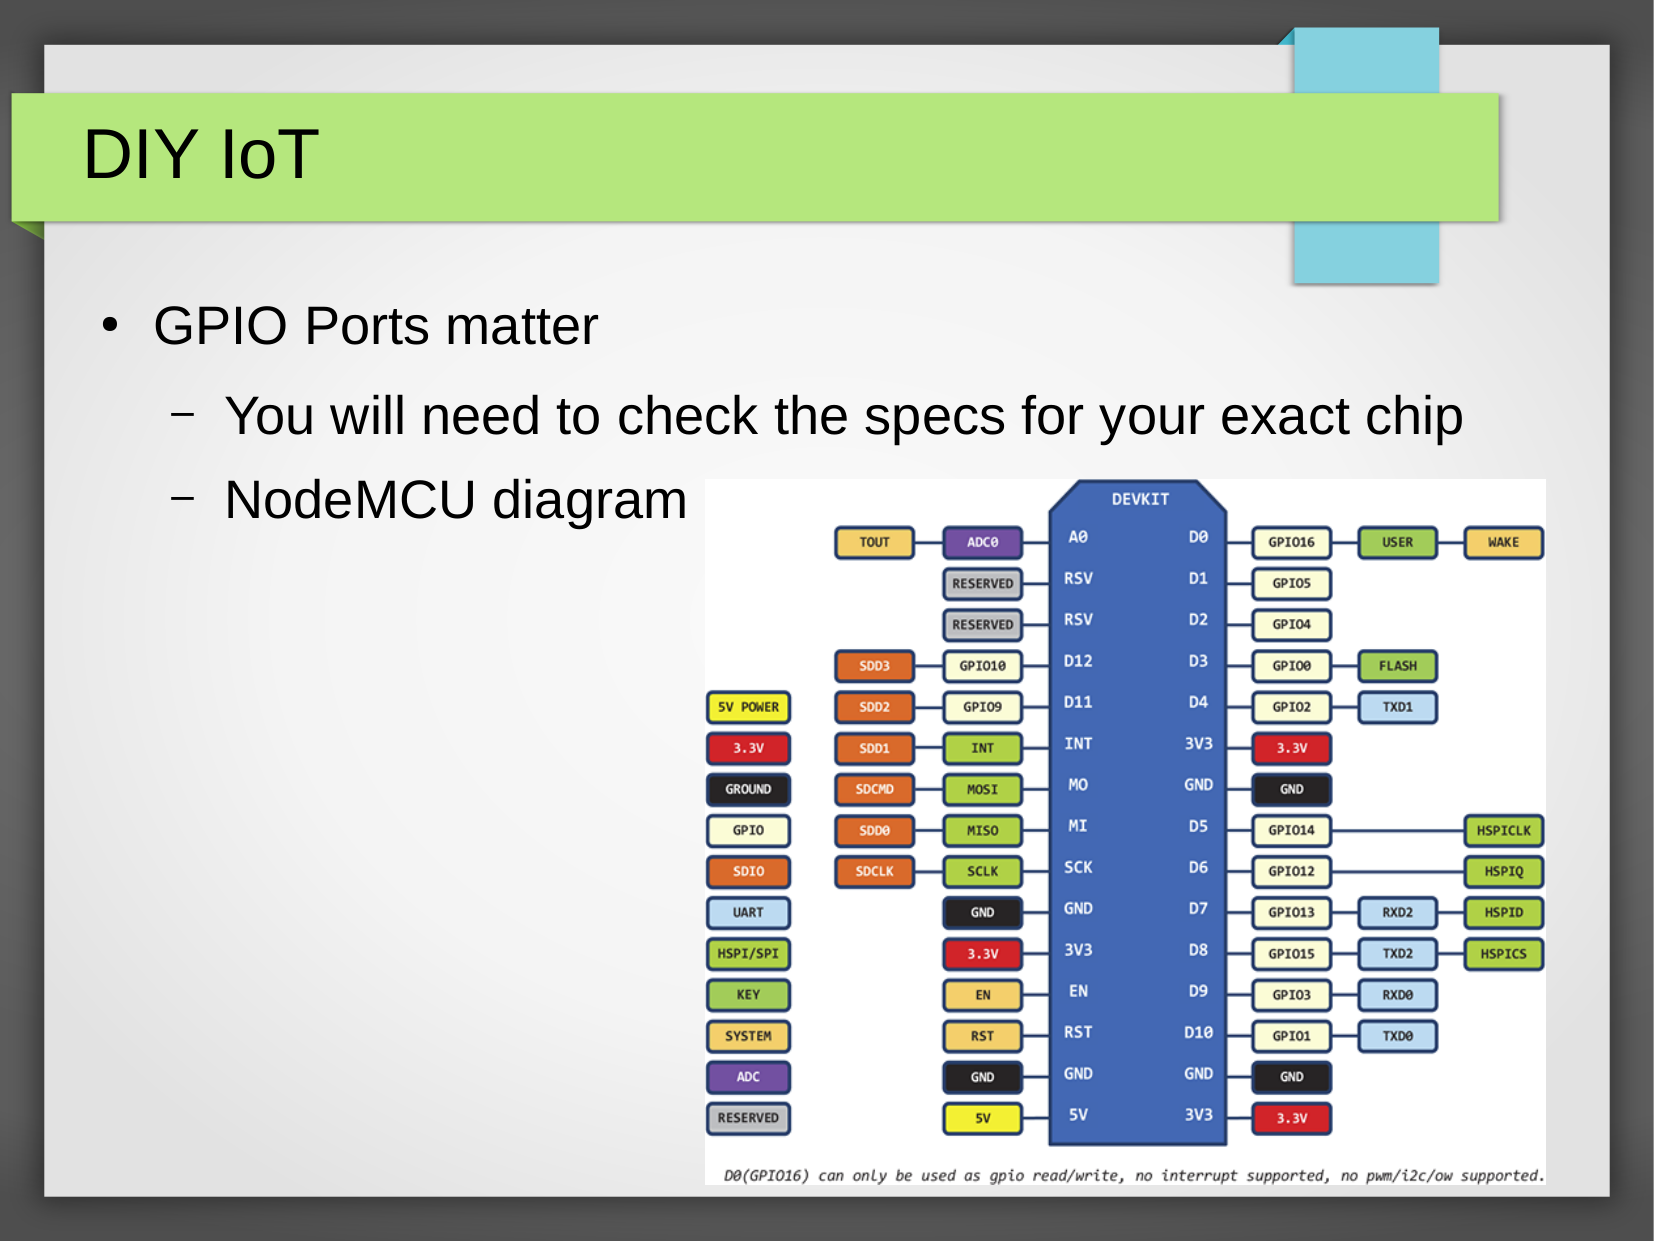

# DIY IoT
GPIO Ports matter
You will need to check the specs for your exact chip
NodeMCU diagram